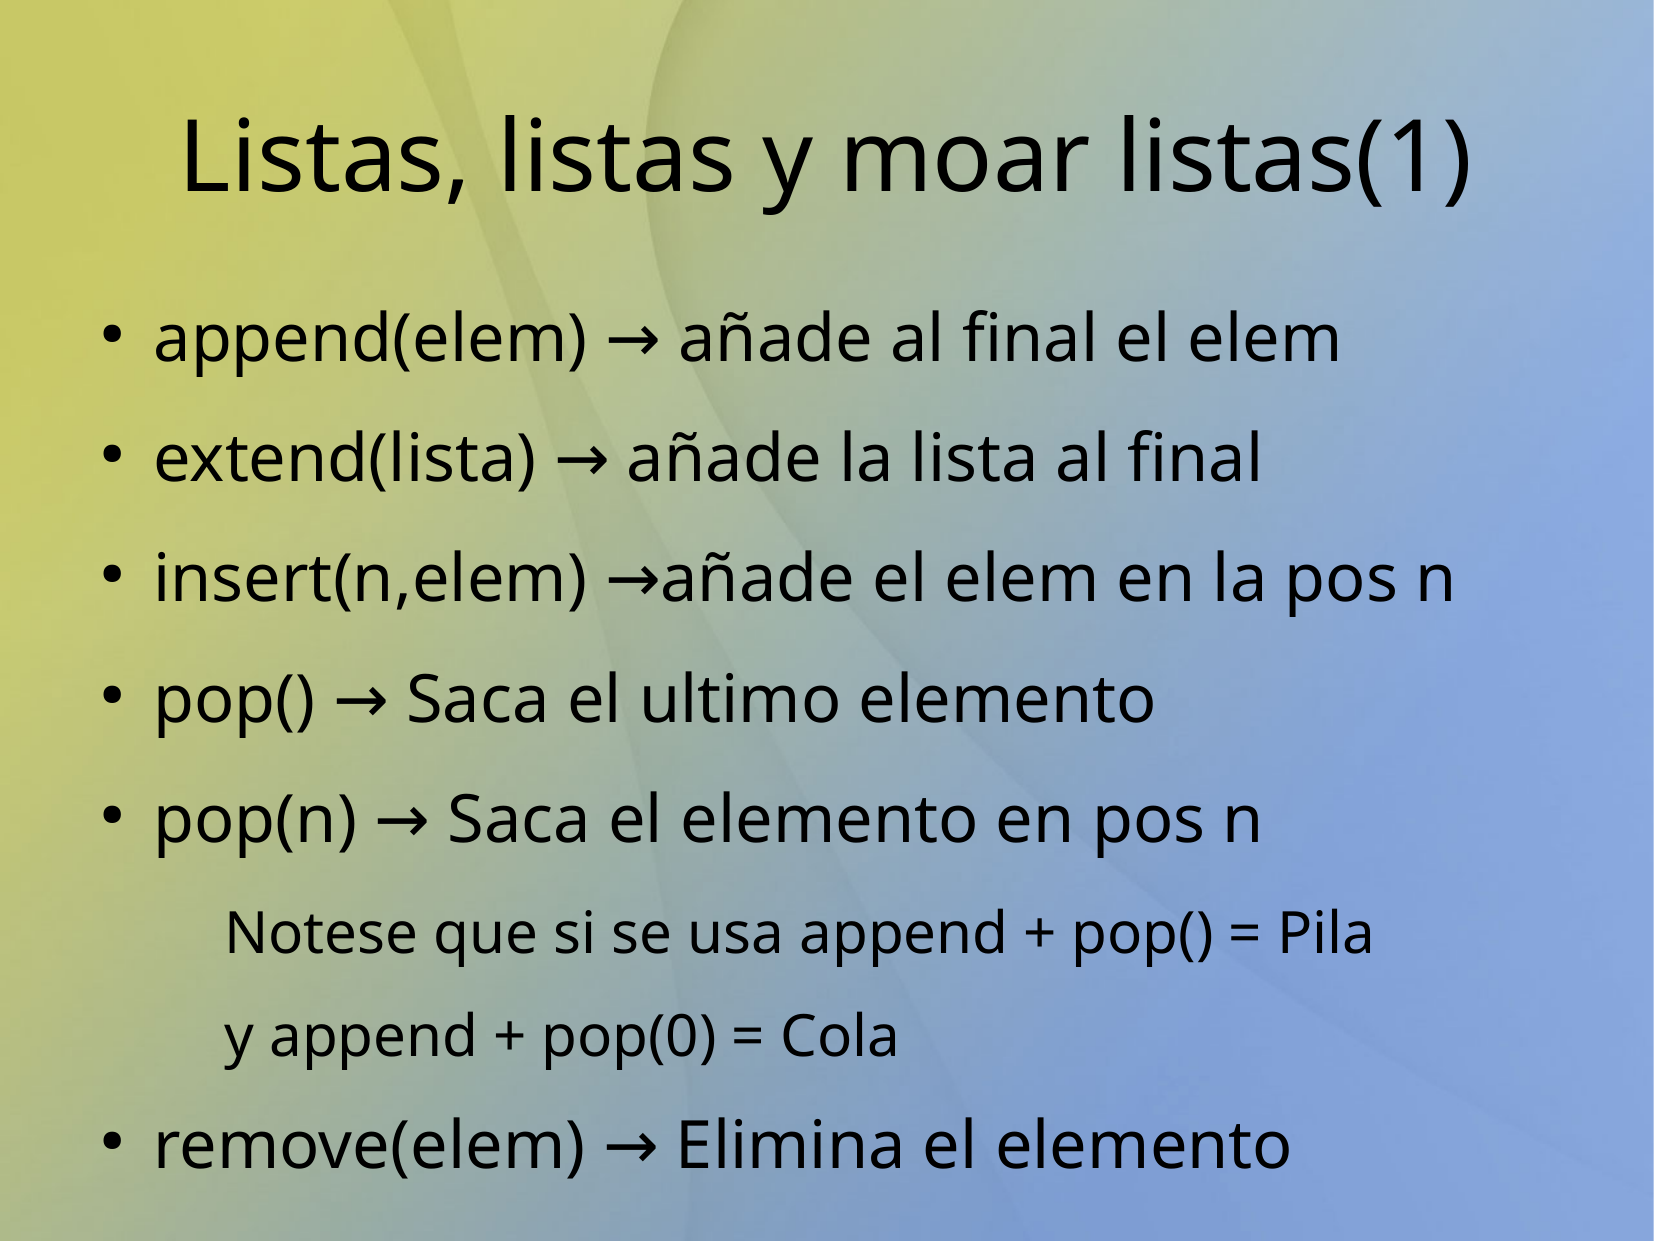

# Listas, listas y moar listas(1)
append(elem) → añade al final el elem
extend(lista) → añade la lista al final
insert(n,elem) →añade el elem en la pos n
pop() → Saca el ultimo elemento
pop(n) → Saca el elemento en pos n
Notese que si se usa append + pop() = Pila
y append + pop(0) = Cola
remove(elem) → Elimina el elemento